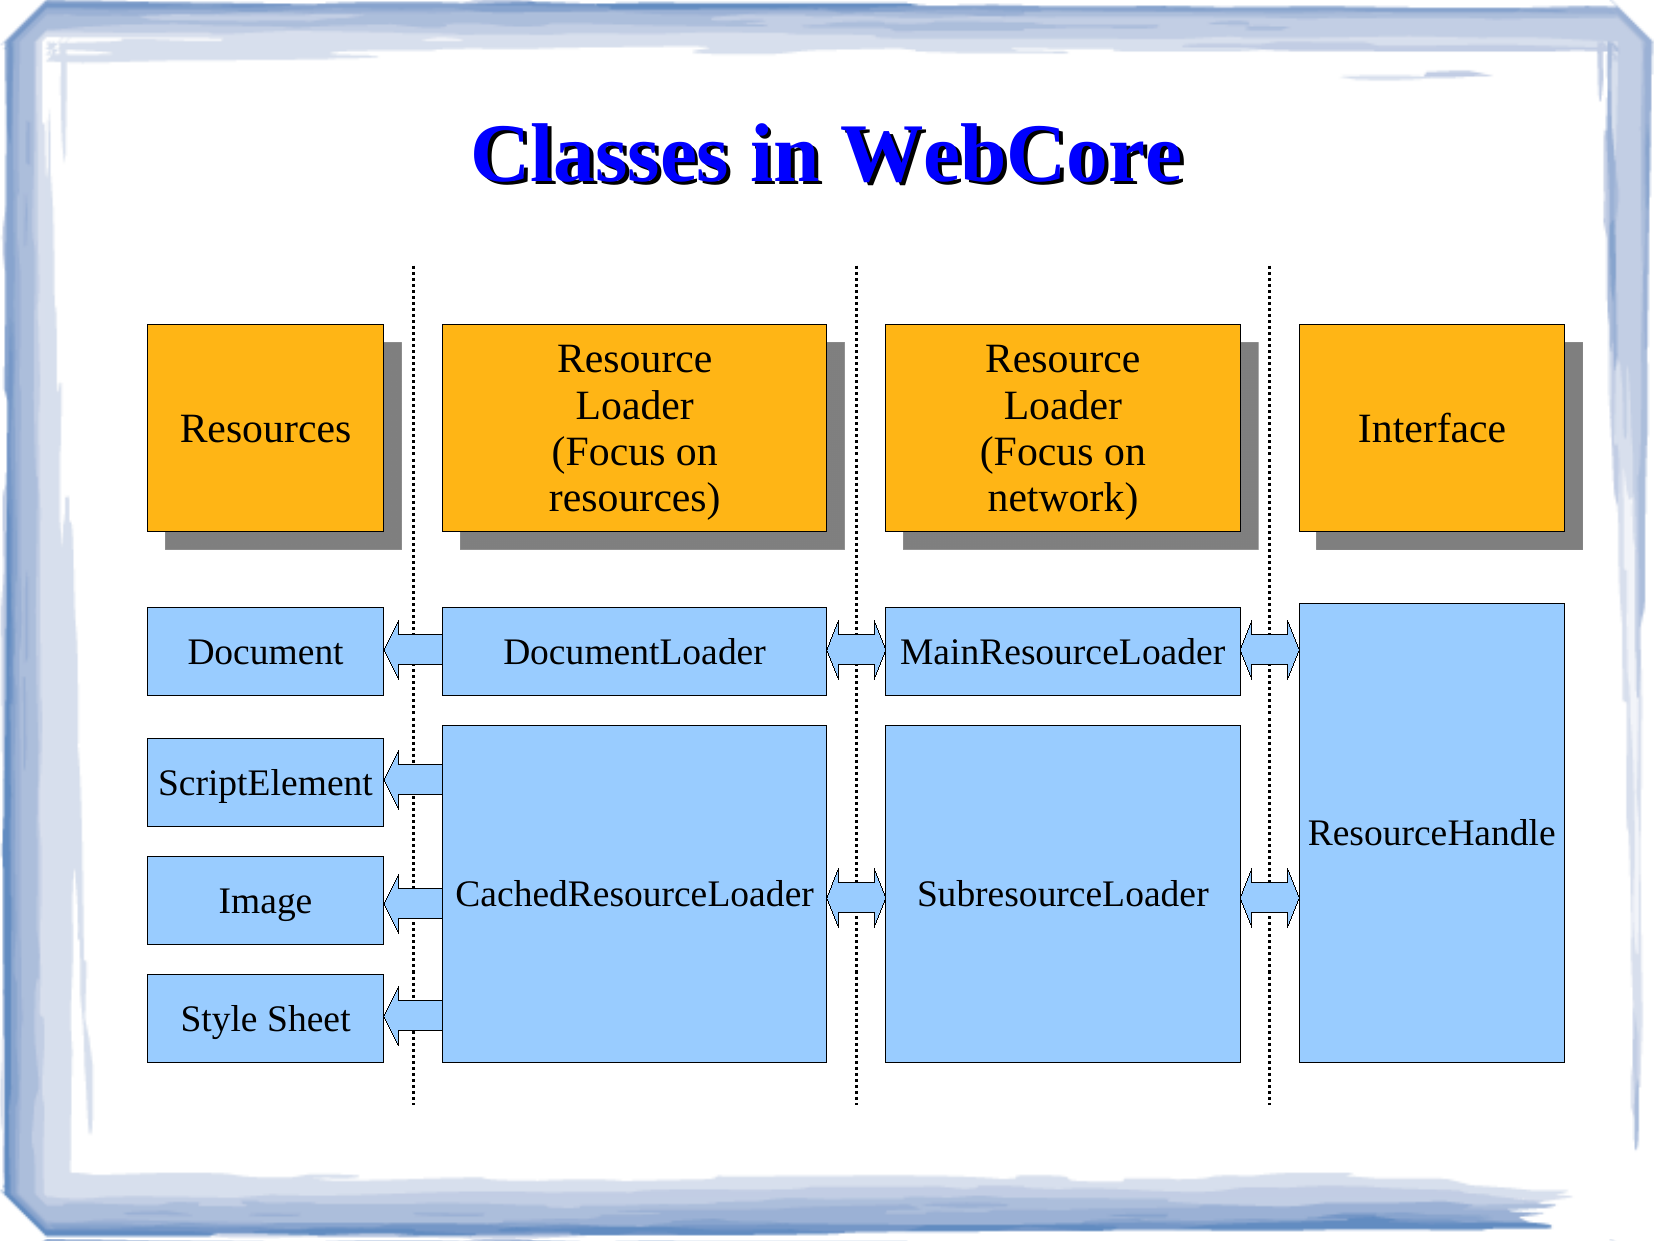

# Classes in WebCore
Resources
Resource
Loader
(Focus on
resources)
Resource
Loader
(Focus on
network)
Interface
ResourceHandle
Document
DocumentLoader
MainResourceLoader
CachedResourceLoader
SubresourceLoader
ScriptElement
Image
Style Sheet